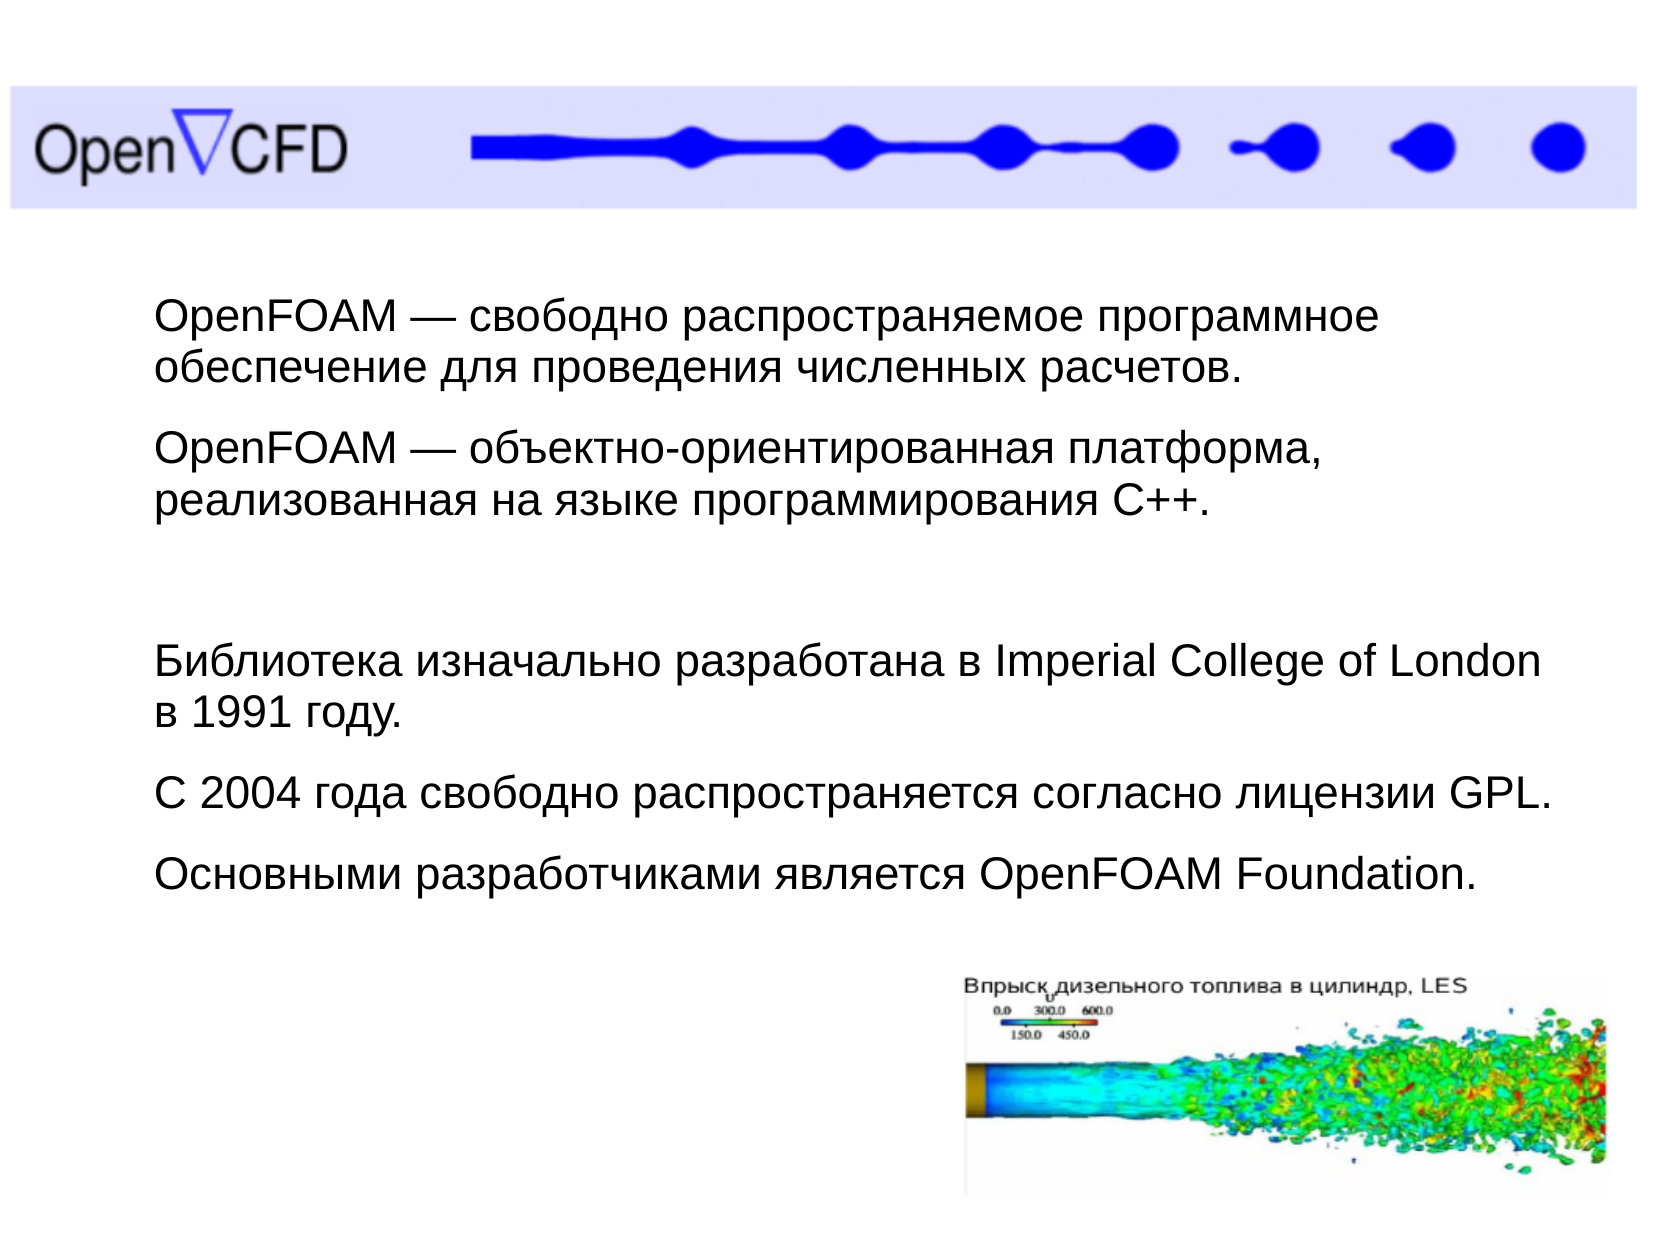

# OpenFOAM — свободно распространяемое программное обеспечение для проведения численных расчетов.
OpenFOAM — объектно-ориентированная платформа, реализованная на языке программирования C++.
Библиотека изначально разработана в Imperial College of London в 1991 году.
С 2004 года свободно распространяется согласно лицензии GPL.
Основными разработчиками является OpenFOAM Foundation.